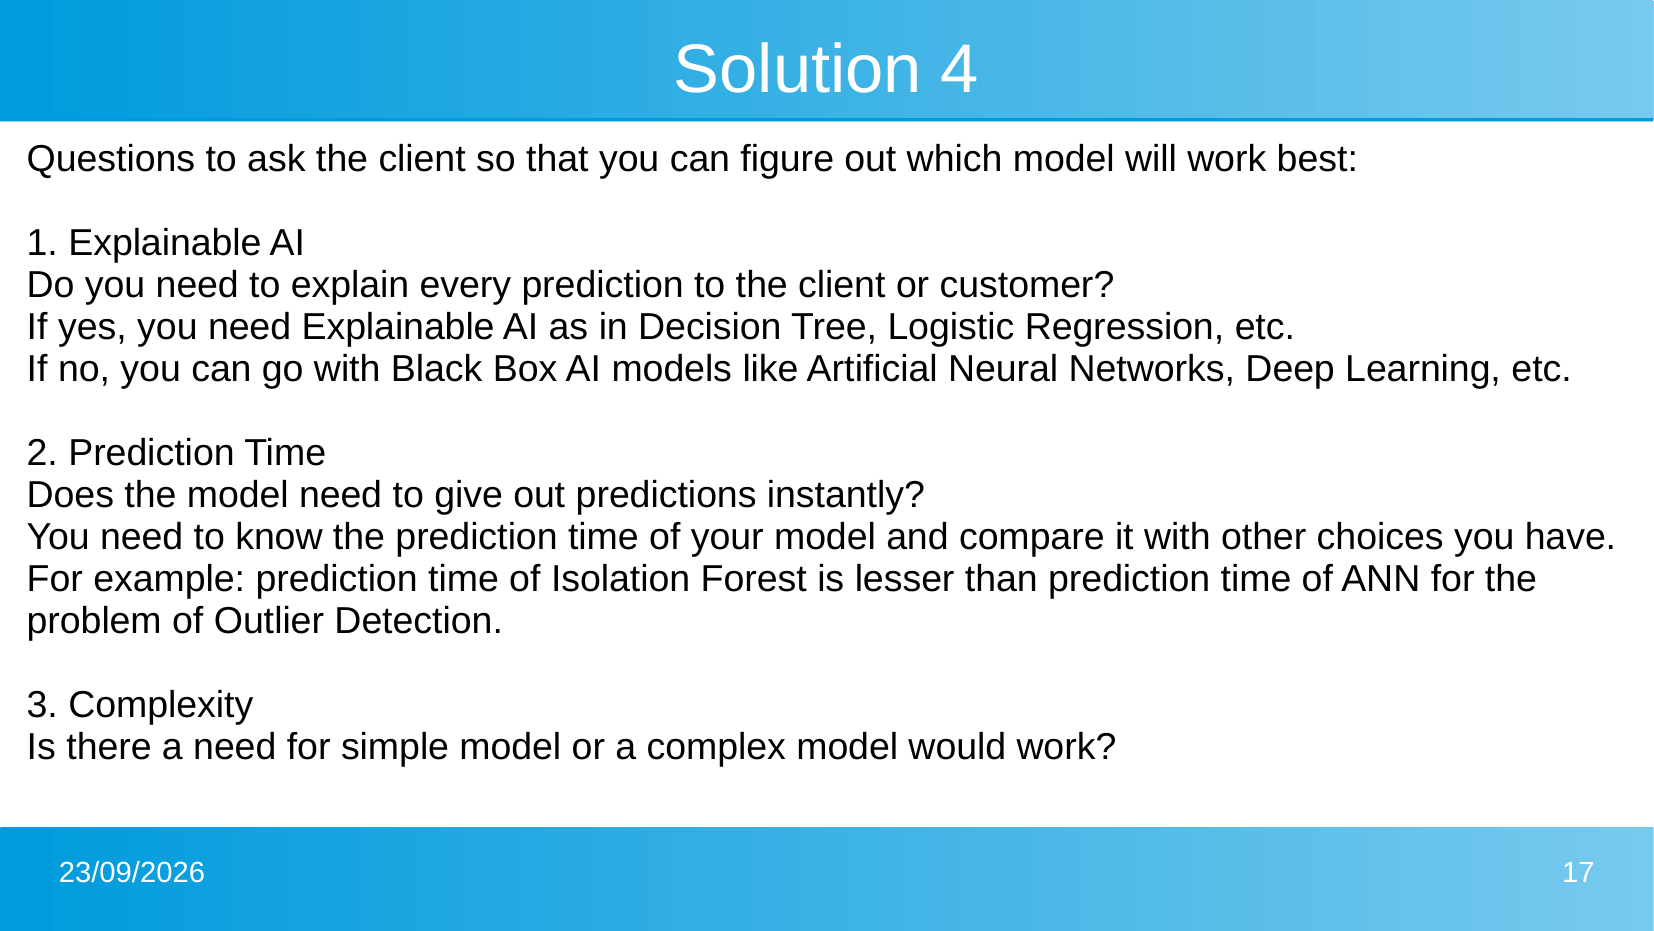

# Solution 4
Questions to ask the client so that you can figure out which model will work best:
1. Explainable AI
Do you need to explain every prediction to the client or customer?
If yes, you need Explainable AI as in Decision Tree, Logistic Regression, etc.
If no, you can go with Black Box AI models like Artificial Neural Networks, Deep Learning, etc.
2. Prediction Time
Does the model need to give out predictions instantly?
You need to know the prediction time of your model and compare it with other choices you have. For example: prediction time of Isolation Forest is lesser than prediction time of ANN for the problem of Outlier Detection.
3. Complexity
Is there a need for simple model or a complex model would work?
17